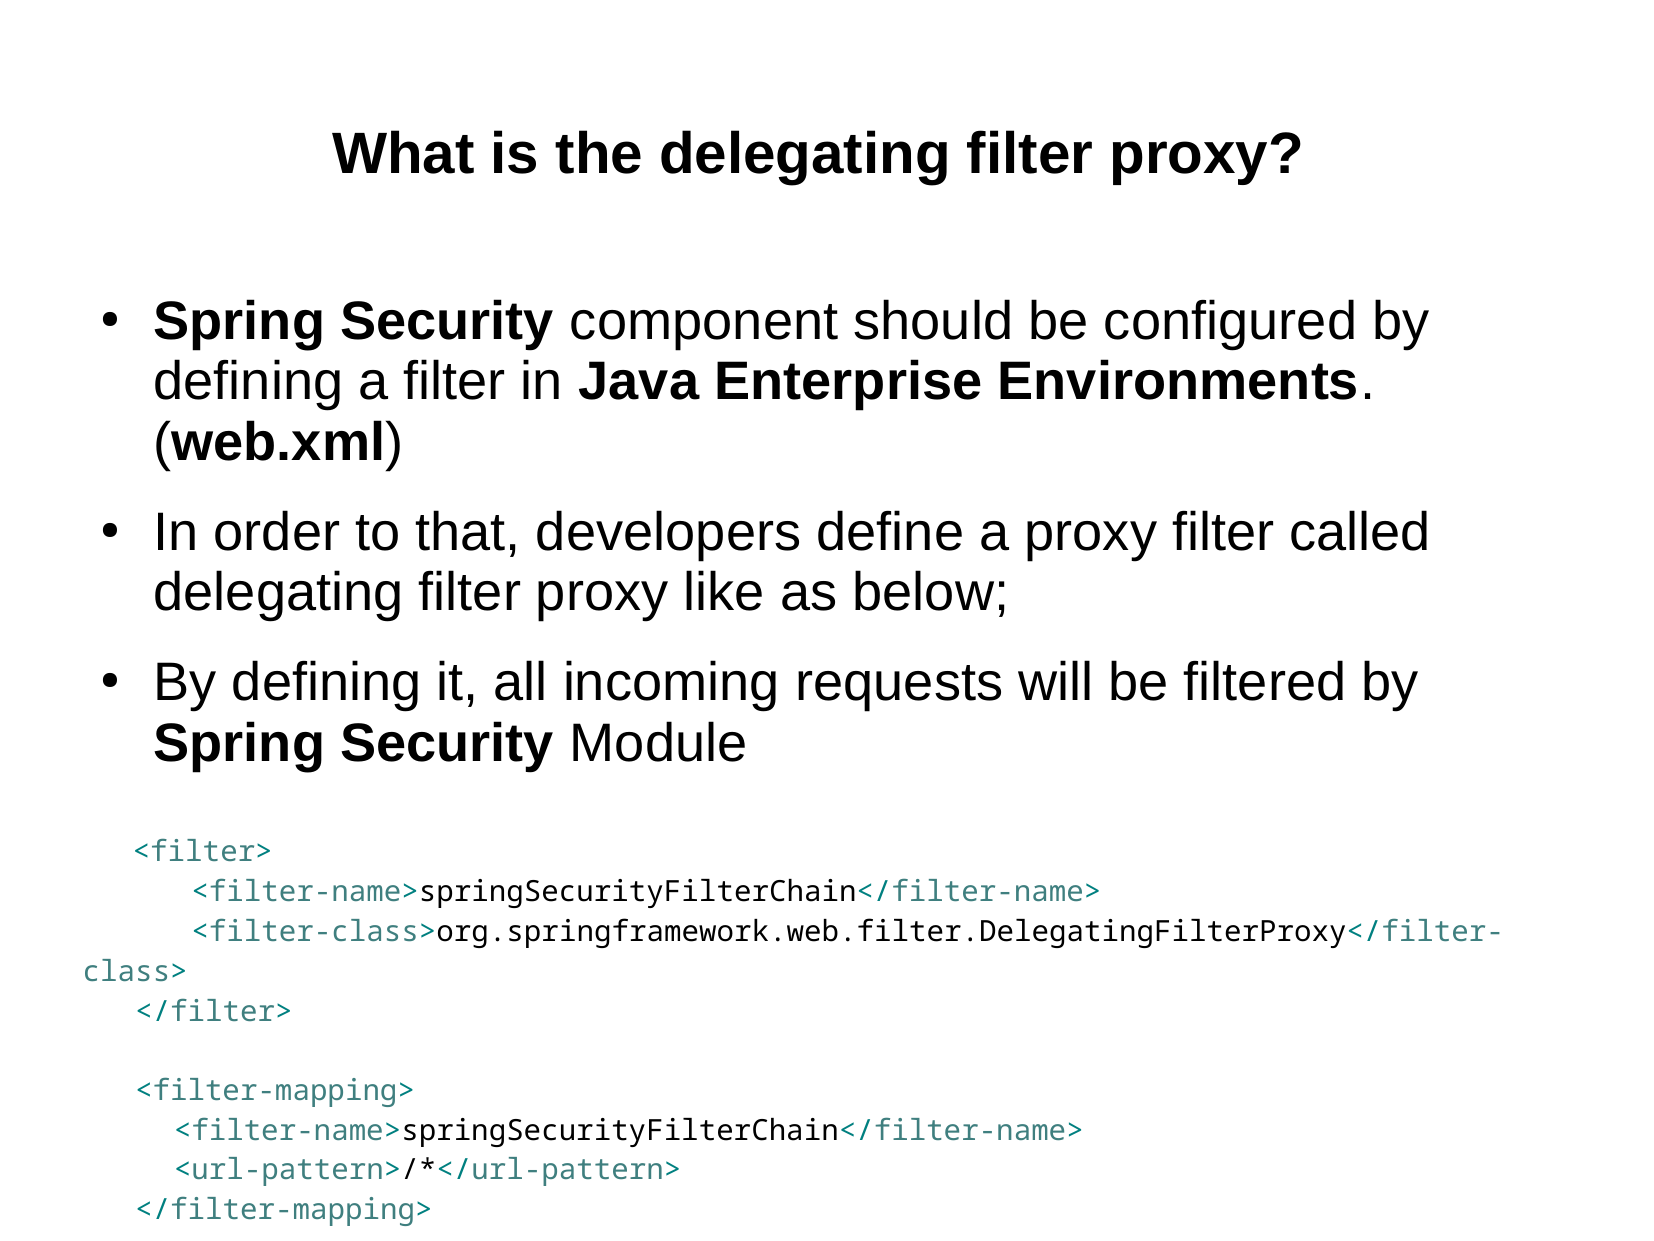

# What is the delegating filter proxy?
Spring Security component should be configured by defining a filter in Java Enterprise Environments. (web.xml)
In order to that, developers define a proxy filter called delegating filter proxy like as below;
By defining it, all incoming requests will be filtered by Spring Security Module
 <filter>
	 <filter-name>springSecurityFilterChain</filter-name>
	 <filter-class>org.springframework.web.filter.DelegatingFilterProxy</filter-class>
 </filter>
 <filter-mapping>
	 <filter-name>springSecurityFilterChain</filter-name>
	 <url-pattern>/*</url-pattern>
 </filter-mapping>